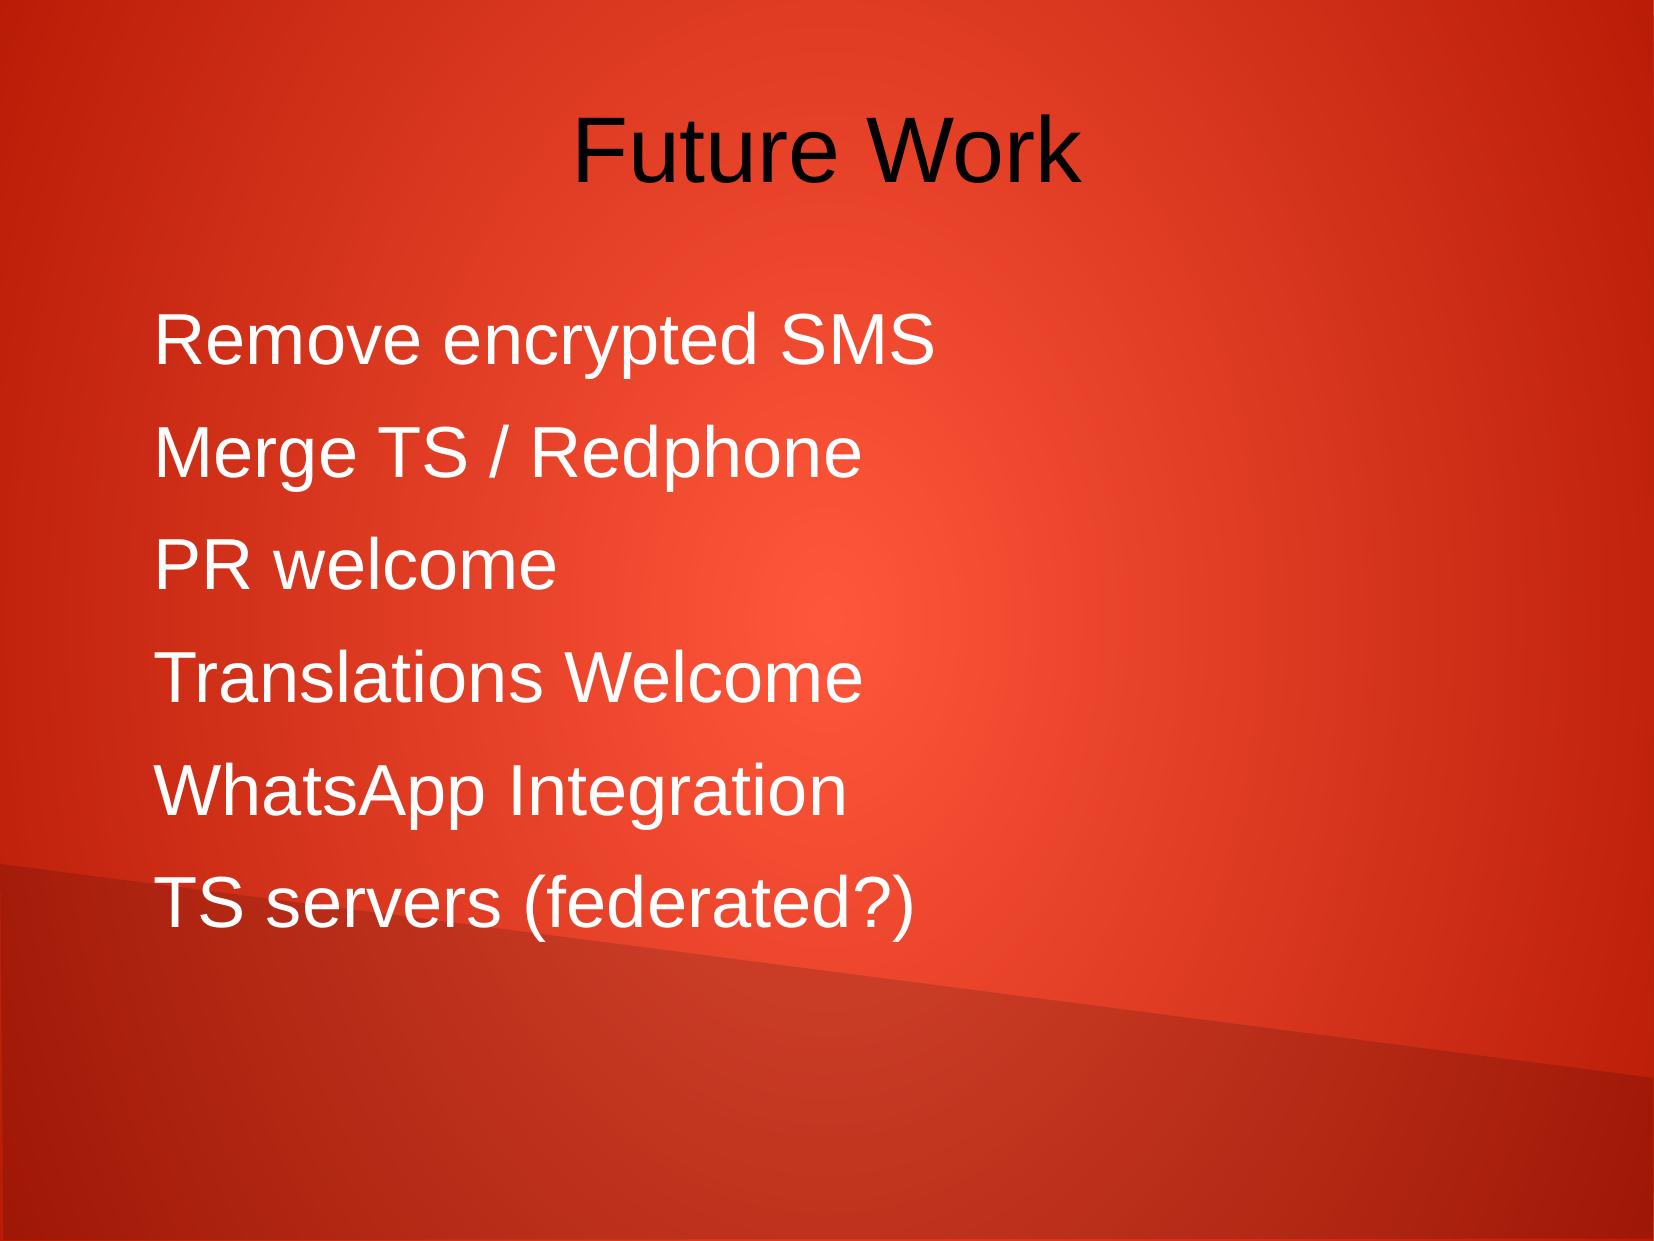

# Future Work
Remove encrypted SMS
Merge TS / Redphone
PR welcome
Translations Welcome
WhatsApp Integration
TS servers (federated?)